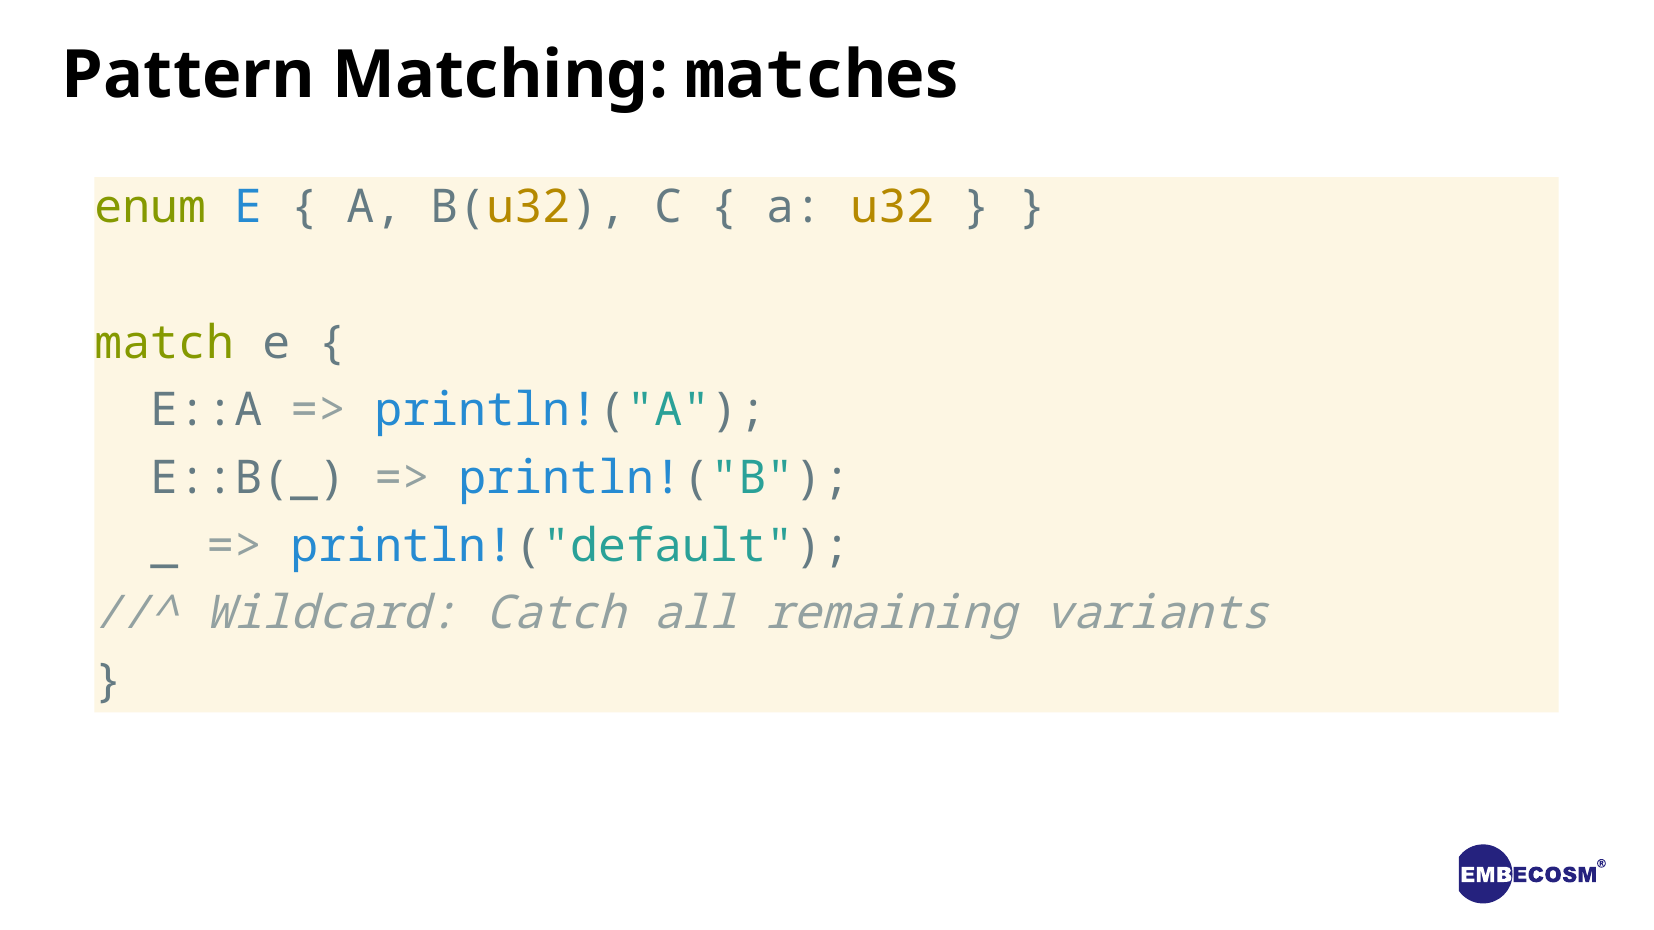

# Pattern Matching: matches
enum E { A, B(u32), C { a: u32 } }
match e {
 E::A => println!("A");
 E::B(_) => println!("B");
 _ => println!("default");
//^ Wildcard: Catch all remaining variants
}